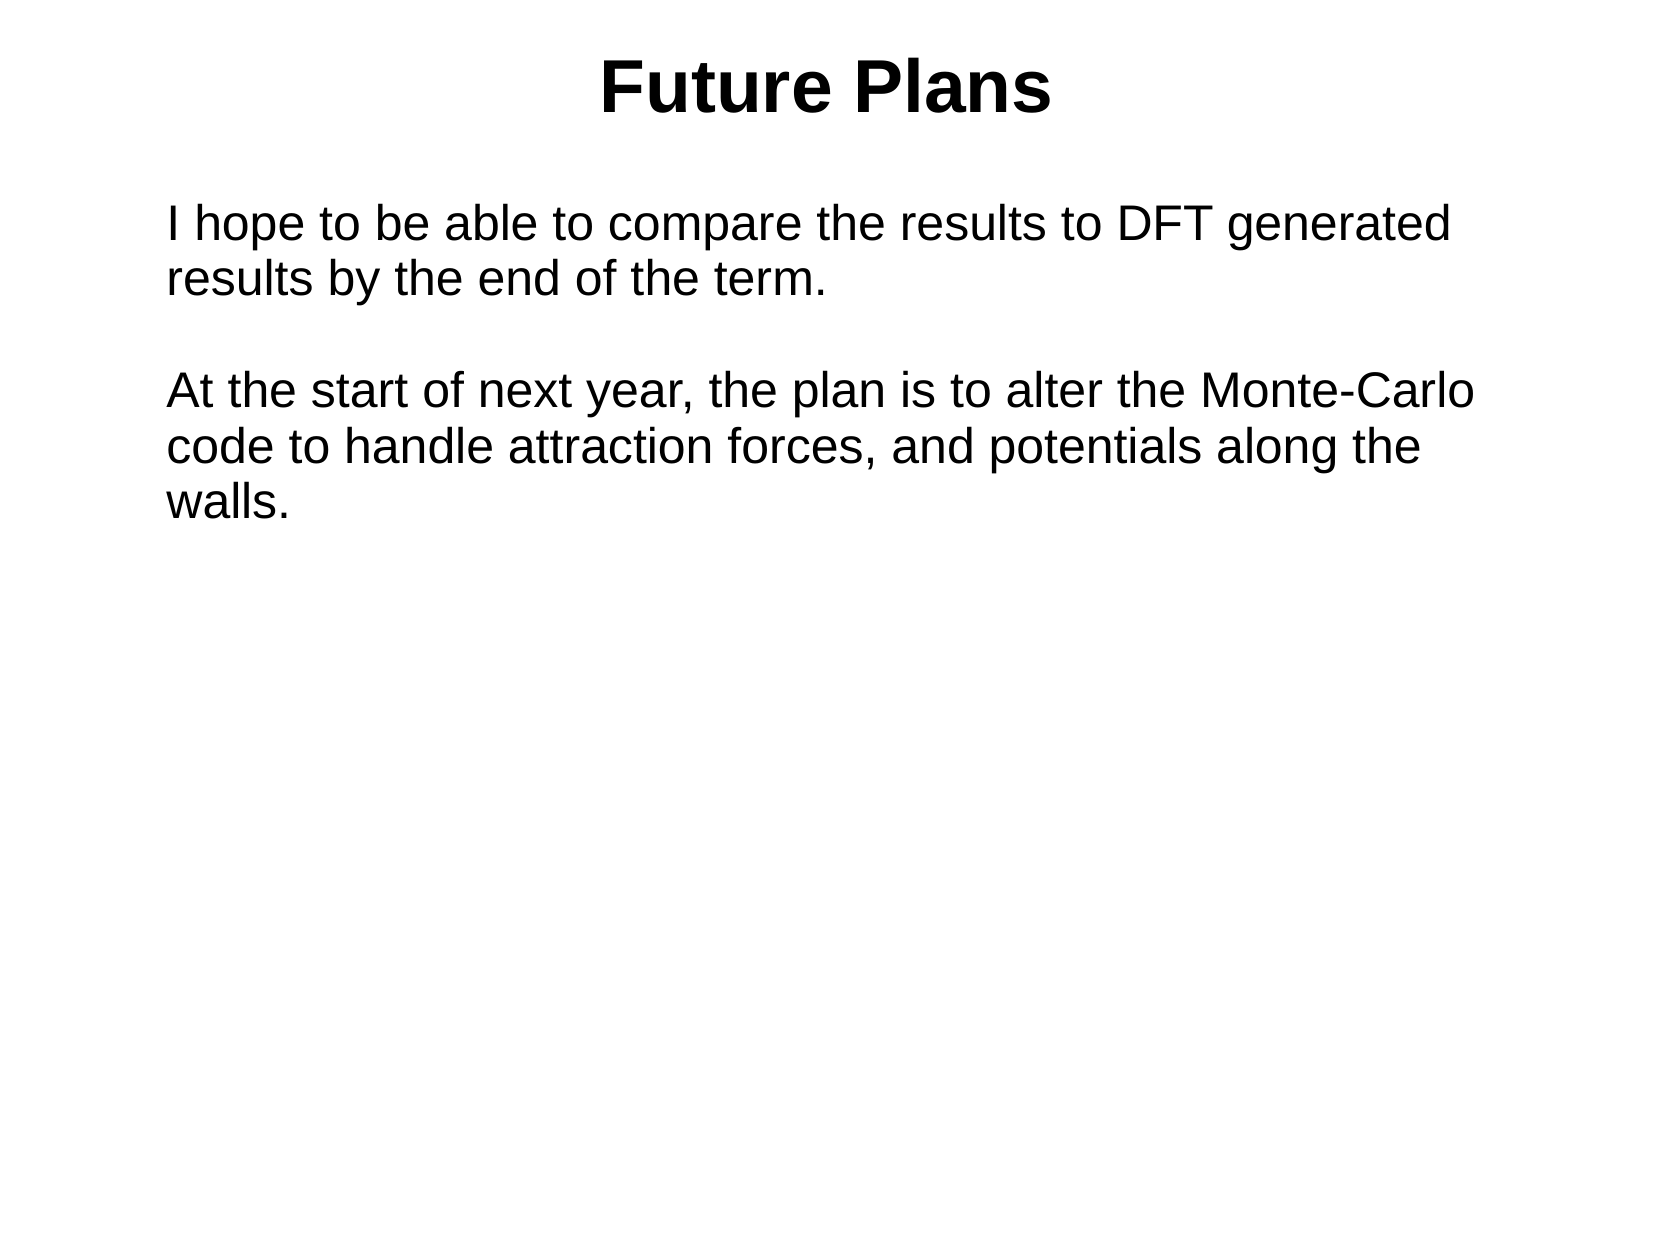

Future Plans
I hope to be able to compare the results to DFT generated results by the end of the term.
At the start of next year, the plan is to alter the Monte-Carlo code to handle attraction forces, and potentials along the walls.